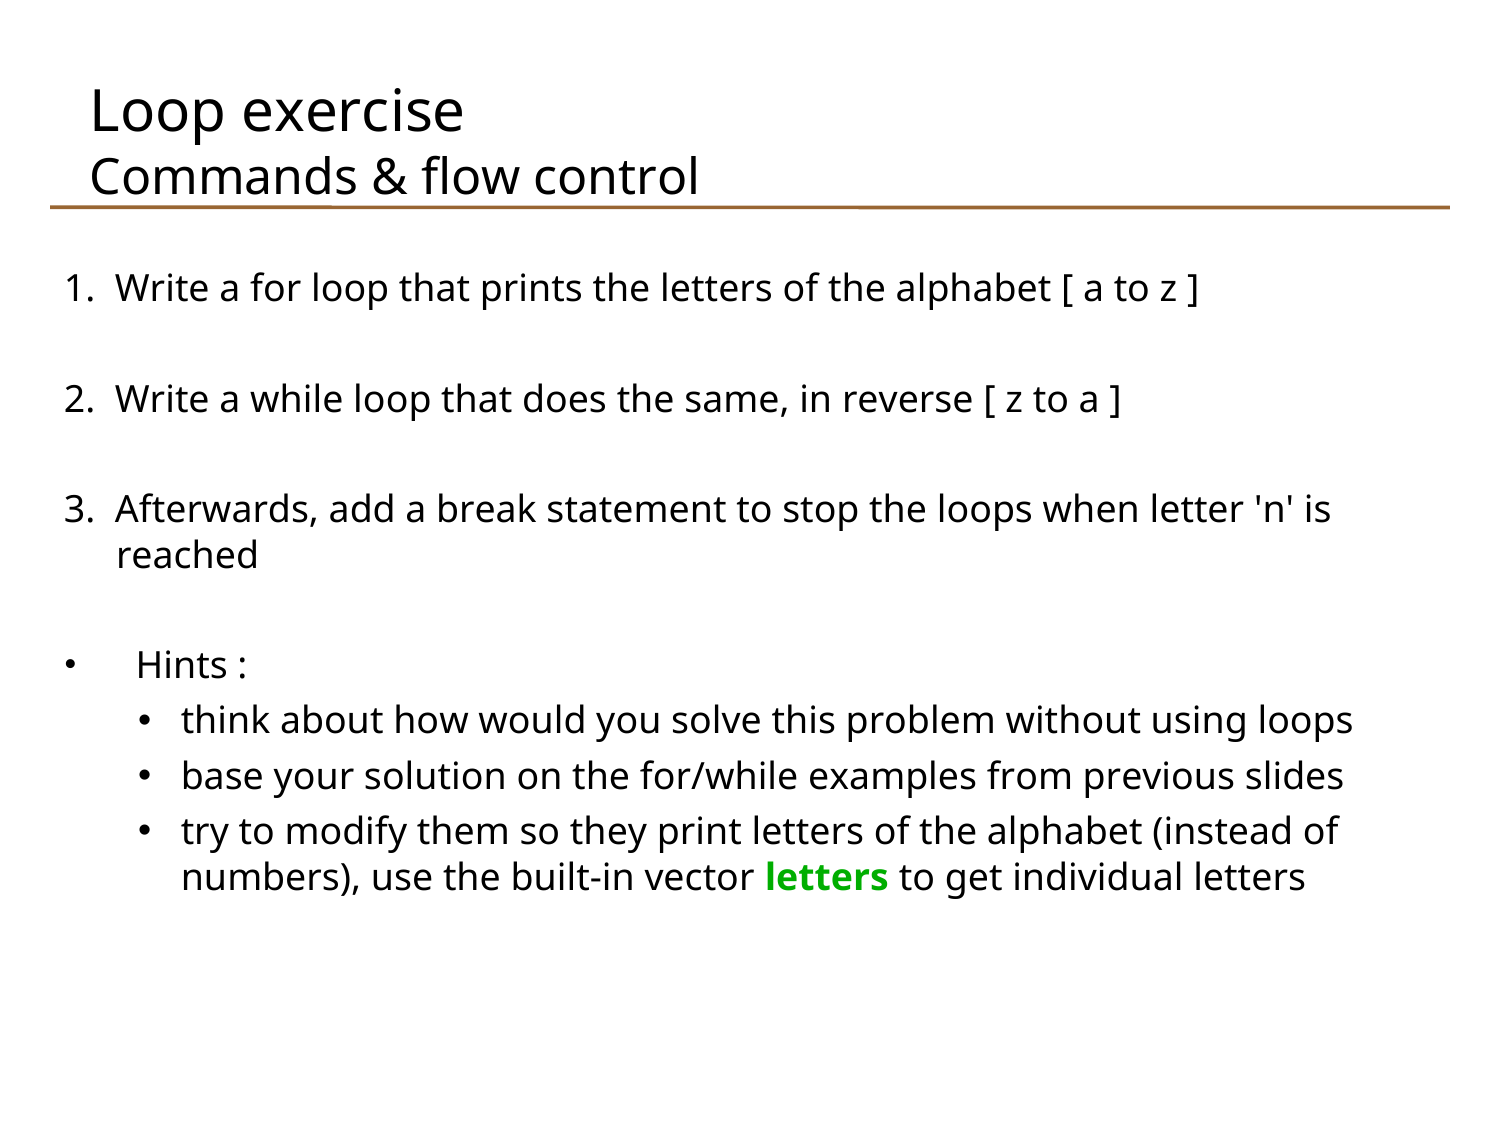

Loop exercise
Commands & flow control
1. Write a for loop that prints the letters of the alphabet [ a to z ]
2. Write a while loop that does the same, in reverse [ z to a ]
3. Afterwards, add a break statement to stop the loops when letter 'n' is reached
 Hints :
think about how would you solve this problem without using loops
base your solution on the for/while examples from previous slides
try to modify them so they print letters of the alphabet (instead of numbers), use the built-in vector letters to get individual letters